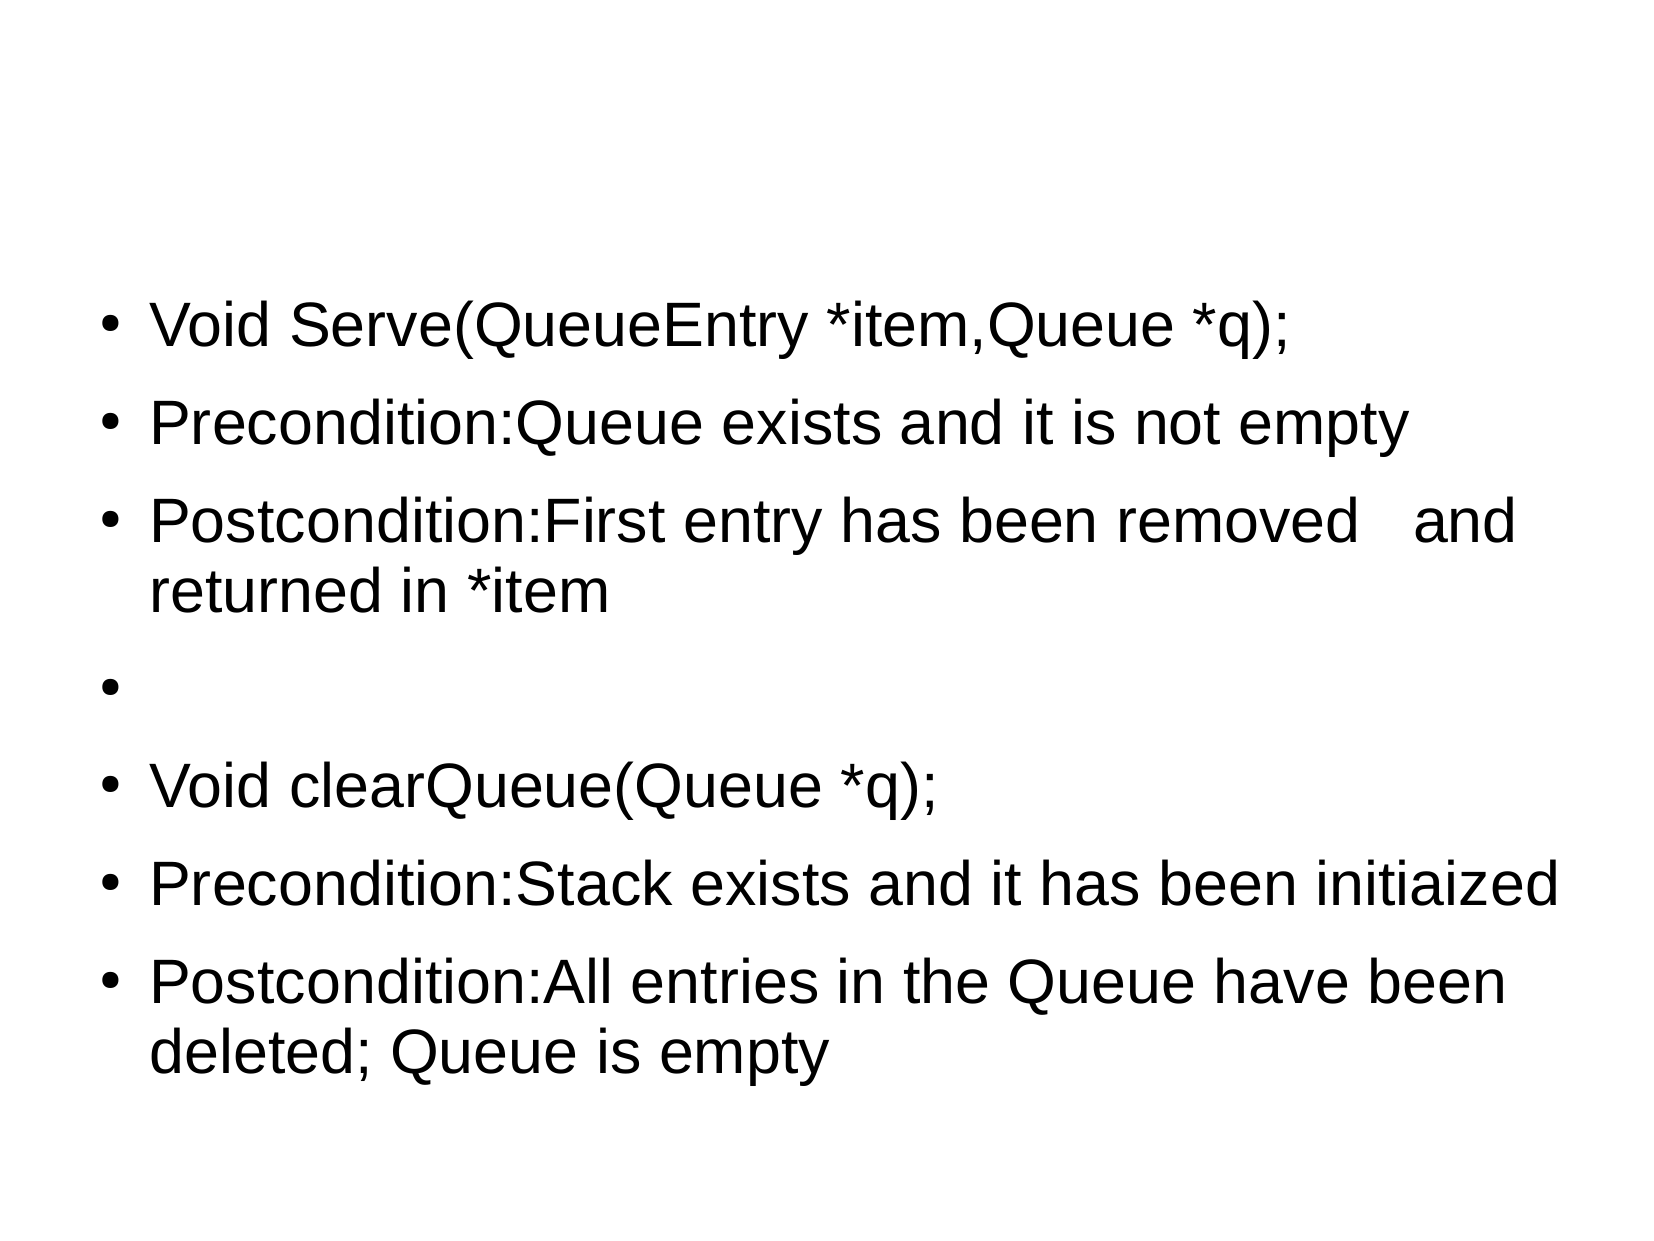

#
Void Serve(QueueEntry *item,Queue *q);
Precondition:Queue exists and it is not empty
Postcondition:First entry has been removed and returned in *item
Void clearQueue(Queue *q);
Precondition:Stack exists and it has been initiaized
Postcondition:All entries in the Queue have been deleted; Queue is empty